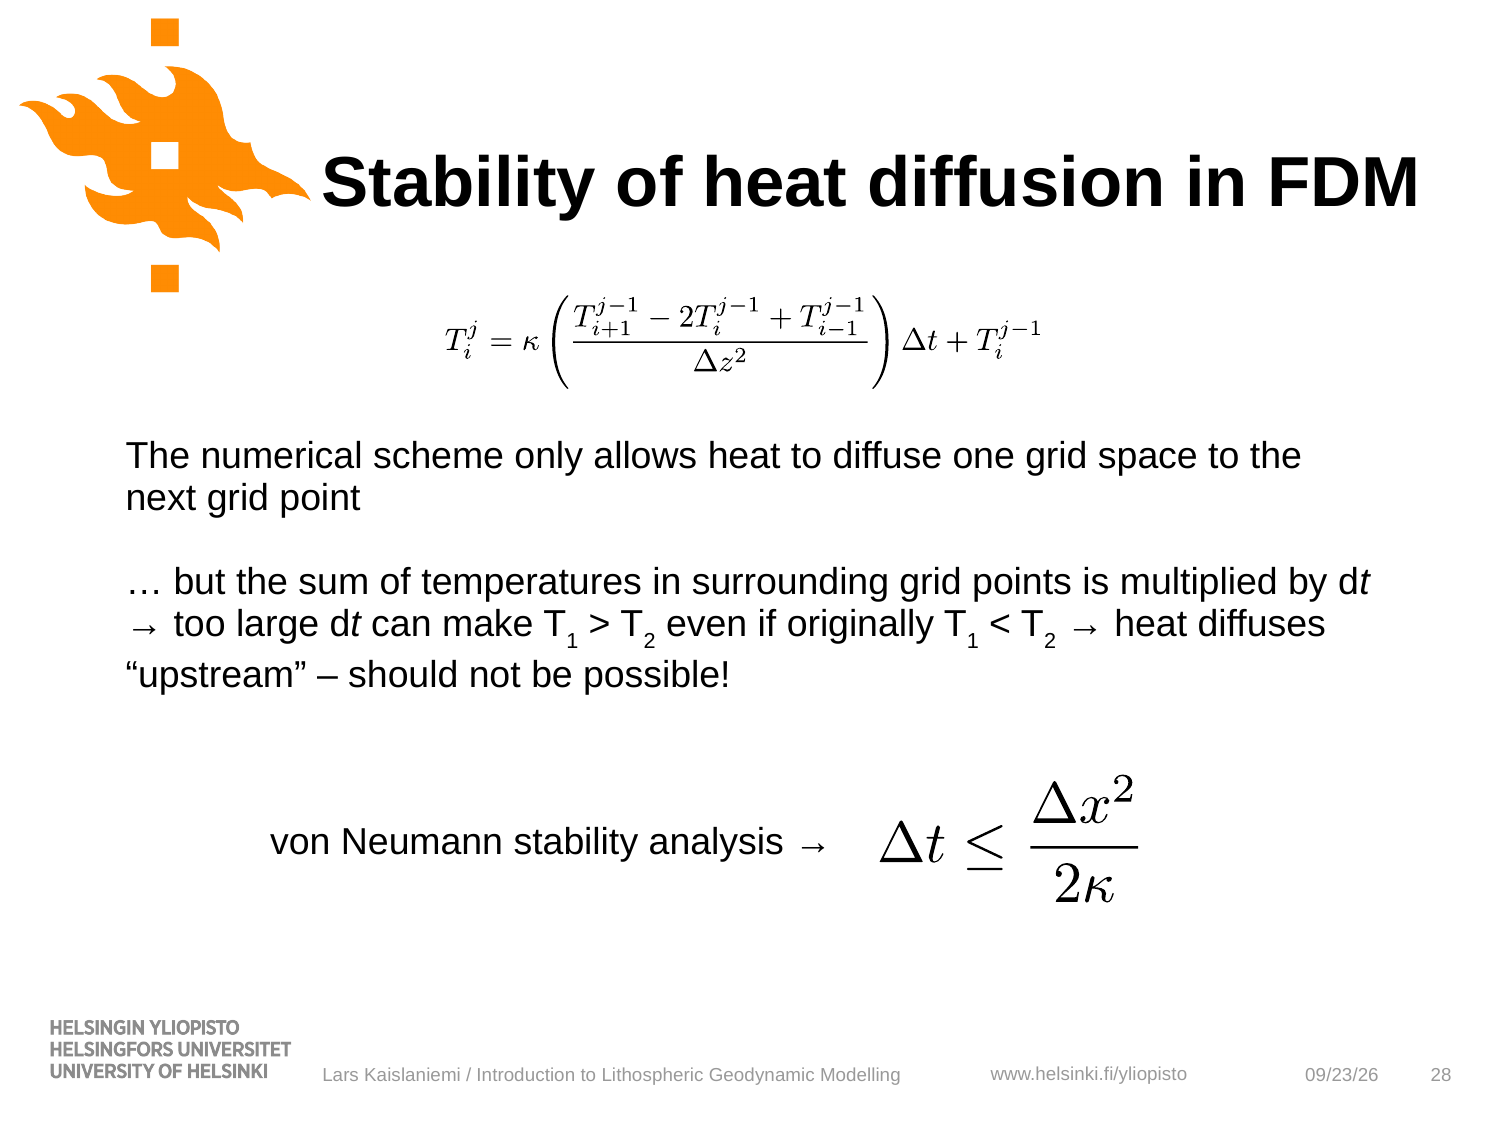

# Stability of heat diffusion in FDM
The numerical scheme only allows heat to diffuse one grid space to the
next grid point
… but the sum of temperatures in surrounding grid points is multiplied by dt
→ too large dt can make T1 > T2 even if originally T1 < T2 → heat diffuses
“upstream” – should not be possible!
von Neumann stability analysis →
Lars Kaislaniemi / Introduction to Lithospheric Geodynamic Modelling
28